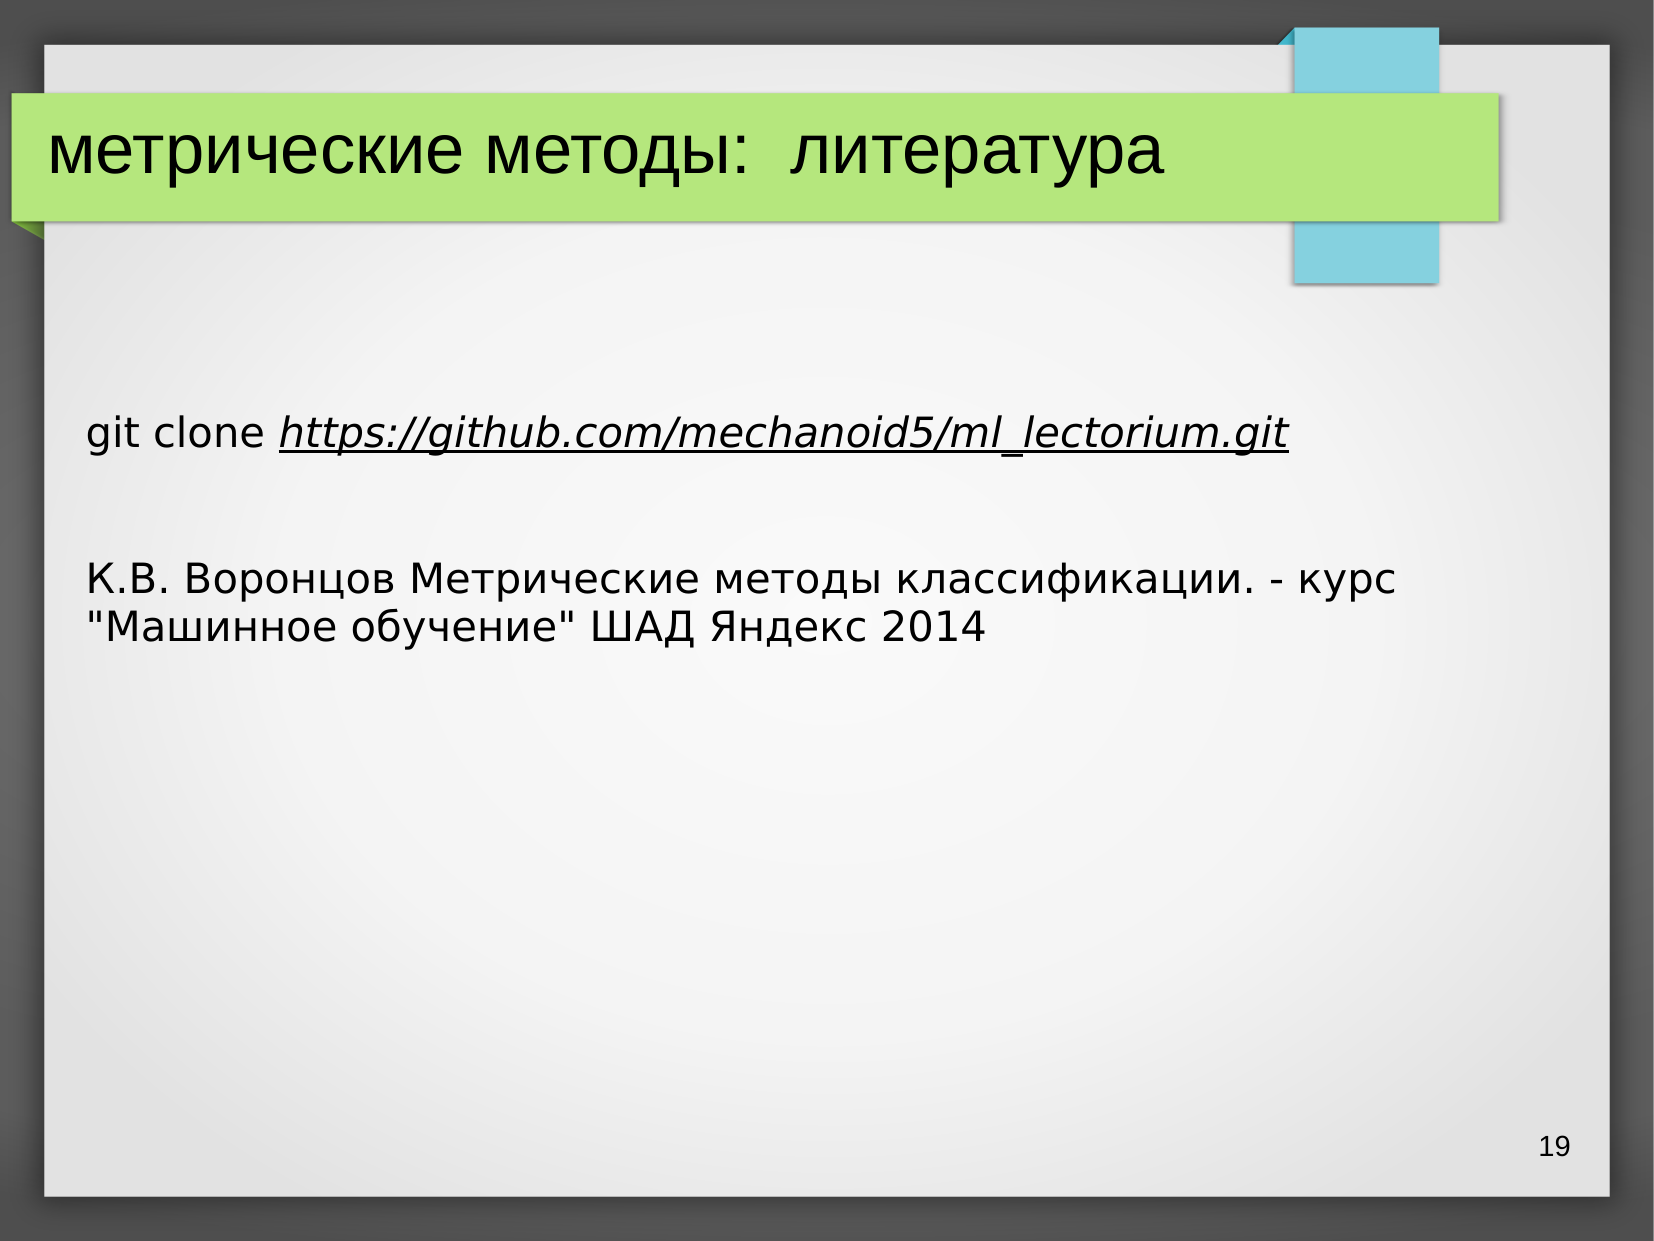

# метрические методы: литература
git clone https://github.com/mechanoid5/ml_lectorium.git
К.В. Воронцов Метрические методы классификации. - курс "Машинное обучение" ШАД Яндекс 2014
19